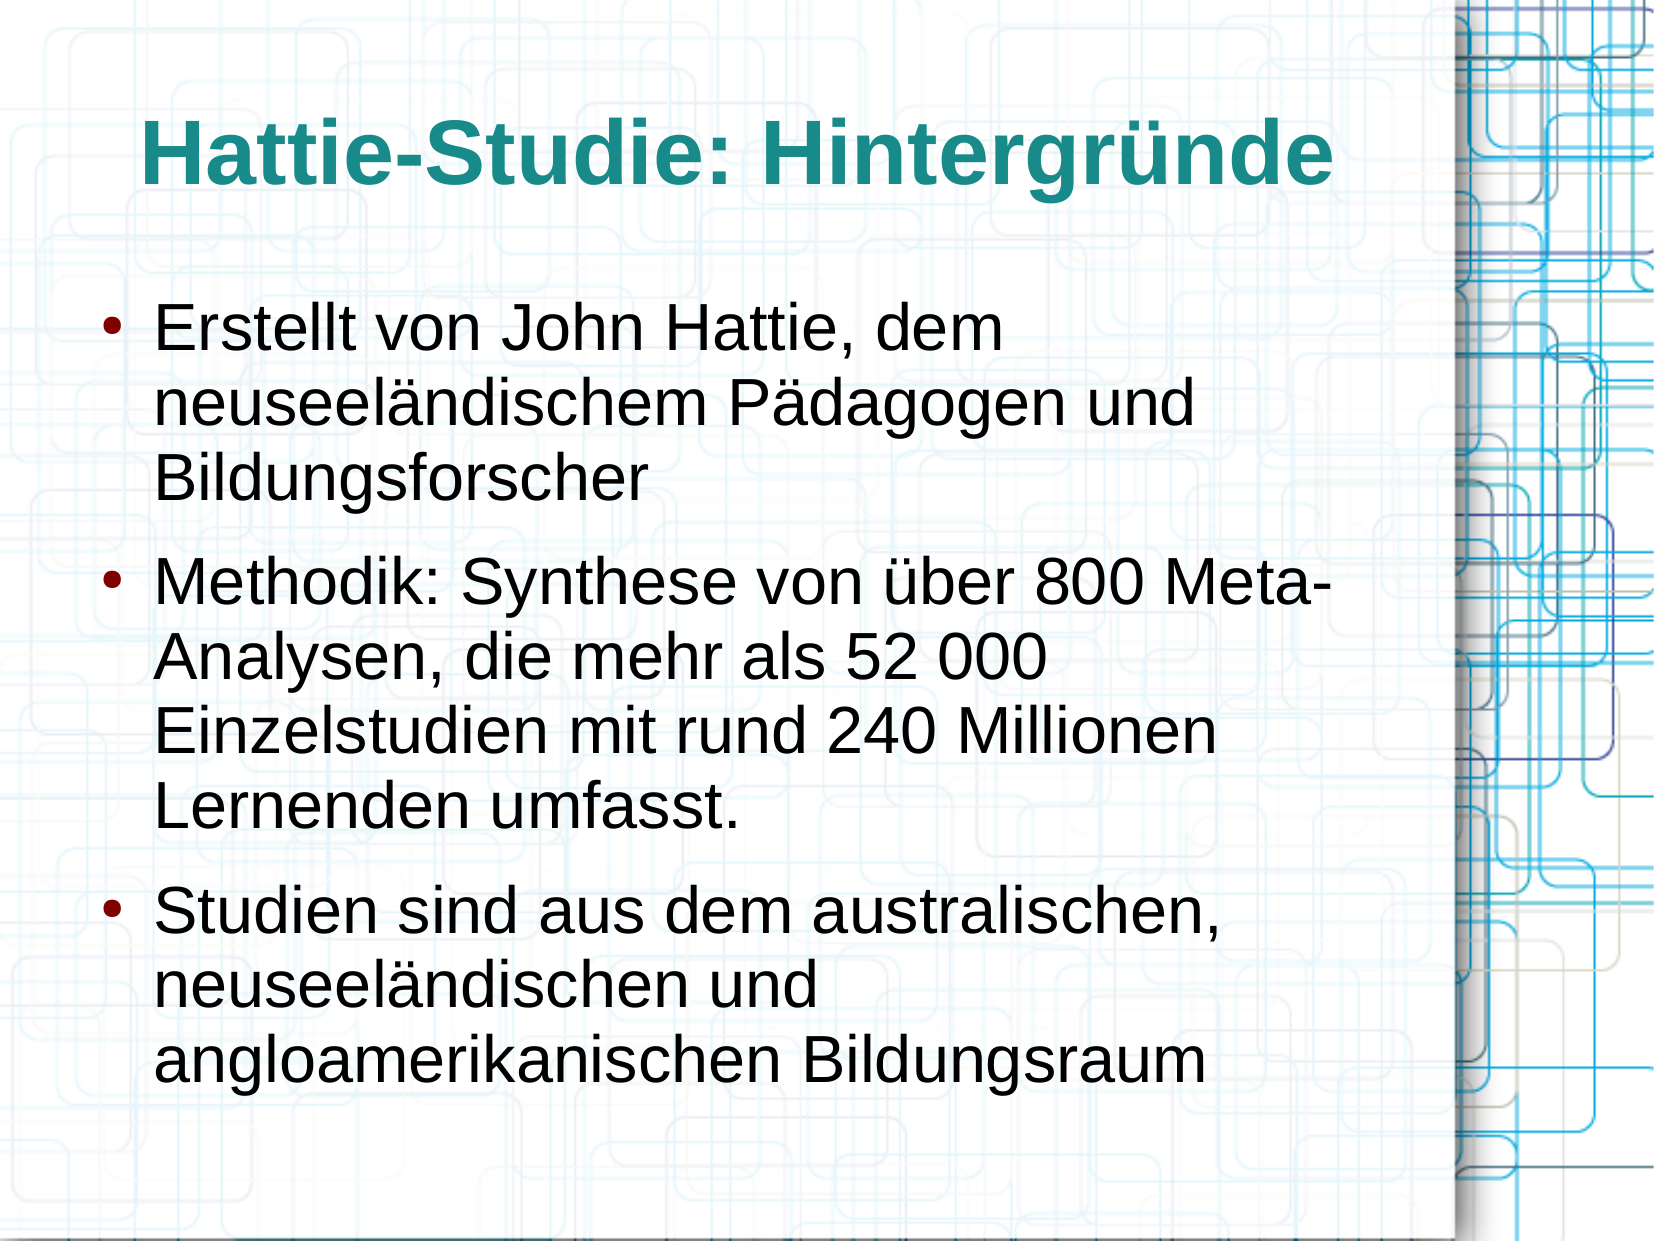

# Hattie-Studie: Hintergründe
Erstellt von John Hattie, dem neuseeländischem Pädagogen und Bildungsforscher
Methodik: Synthese von über 800 Meta-Analysen, die mehr als 52 000 Einzelstudien mit rund 240 Millionen Lernenden umfasst.
Studien sind aus dem australischen, neuseeländischen und angloamerikanischen Bildungsraum